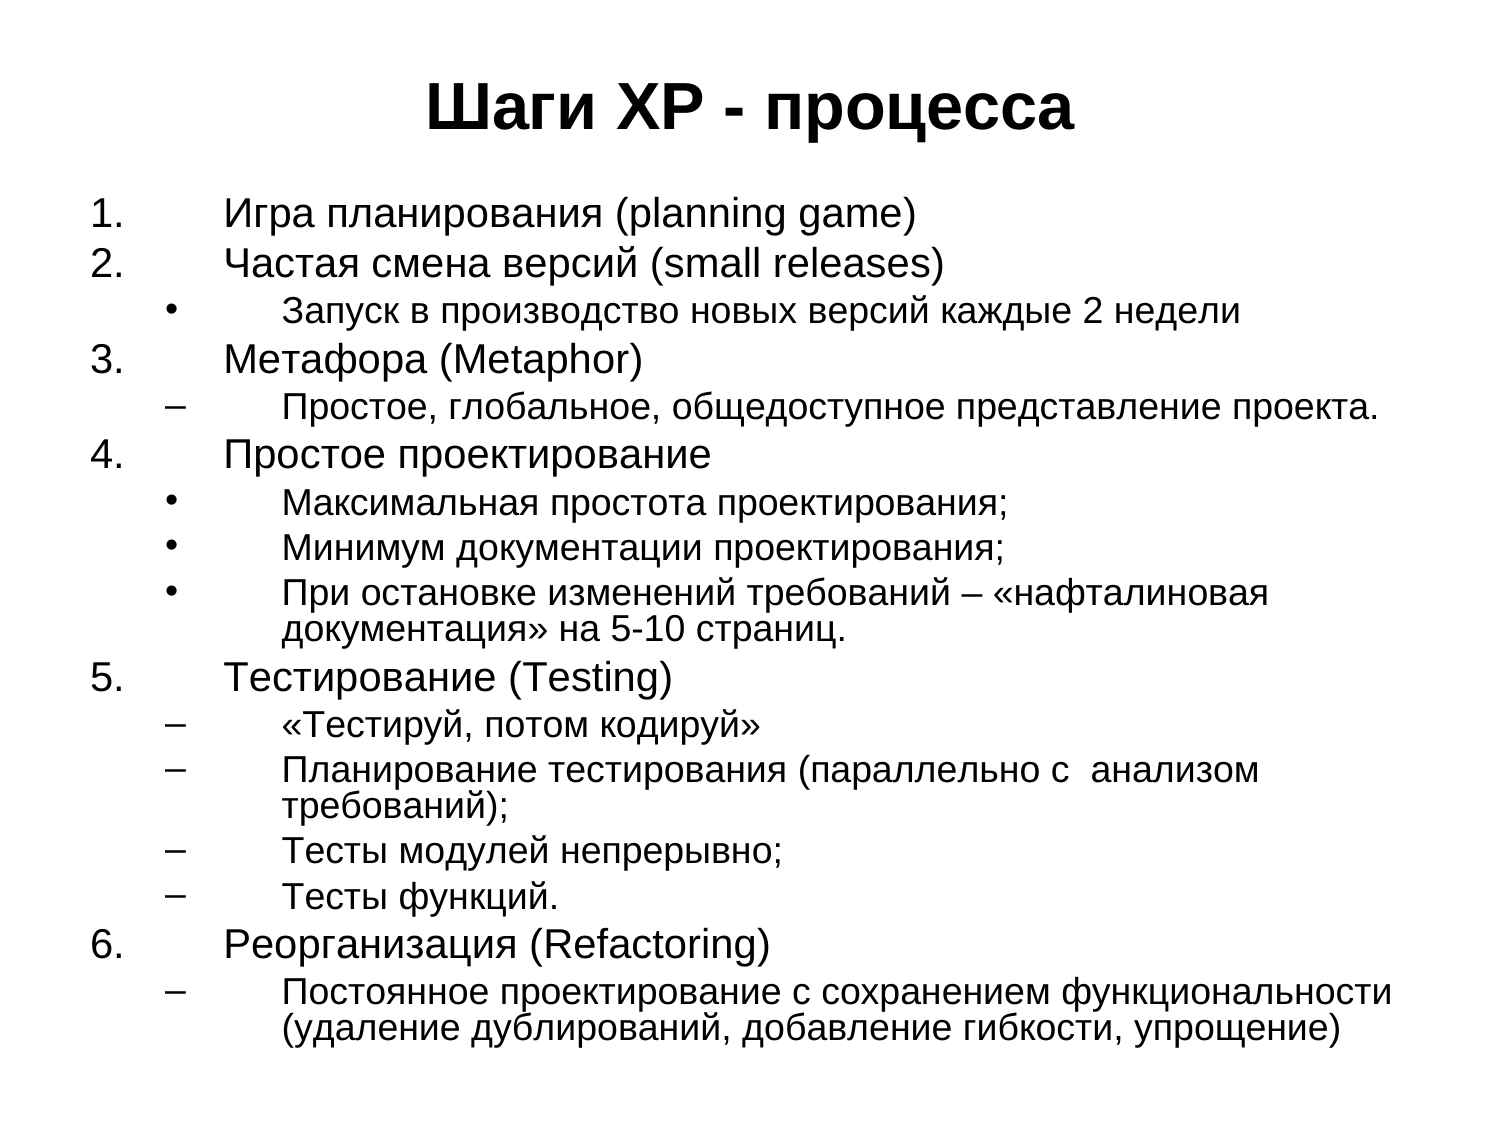

# Шаги XP - процесса
Игра планирования (planning game)
Частая смена версий (small releases)
Запуск в производство новых версий каждые 2 недели
Метафора (Metaphor)
Простое, глобальное, общедоступное представление проекта.
Простое проектирование
Максимальная простота проектирования;
Минимум документации проектирования;
При остановке изменений требований – «нафталиновая документация» на 5-10 страниц.
Тестирование (Testing)
«Тестируй, потом кодируй»
Планирование тестирования (параллельно с анализом требований);
Тесты модулей непрерывно;
Тесты функций.
Реорганизация (Refactoring)
Постоянное проектирование с сохранением функциональности (удаление дублирований, добавление гибкости, упрощение)